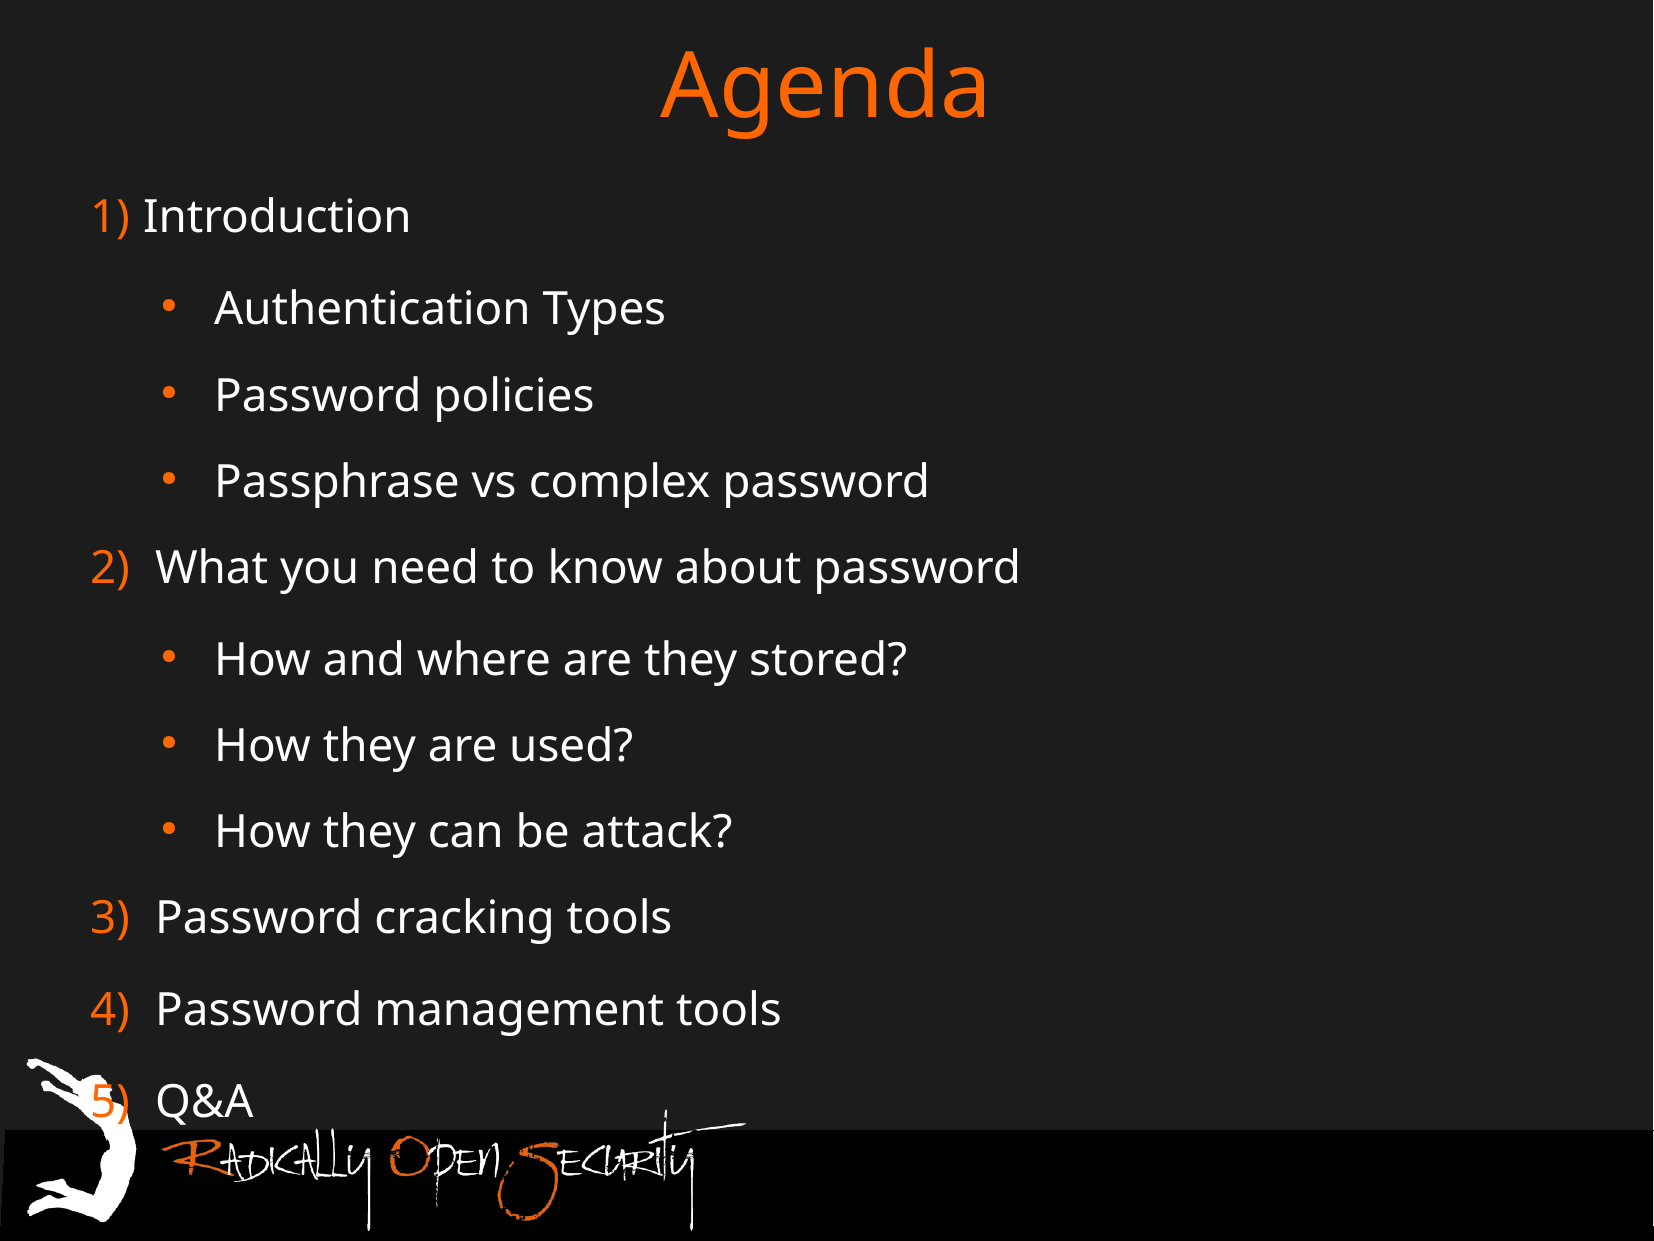

# Agenda
Introduction
Authentication Types
Password policies
Passphrase vs complex password
 What you need to know about password
How and where are they stored?
How they are used?
How they can be attack?
 Password cracking tools
 Password management tools
 Q&A